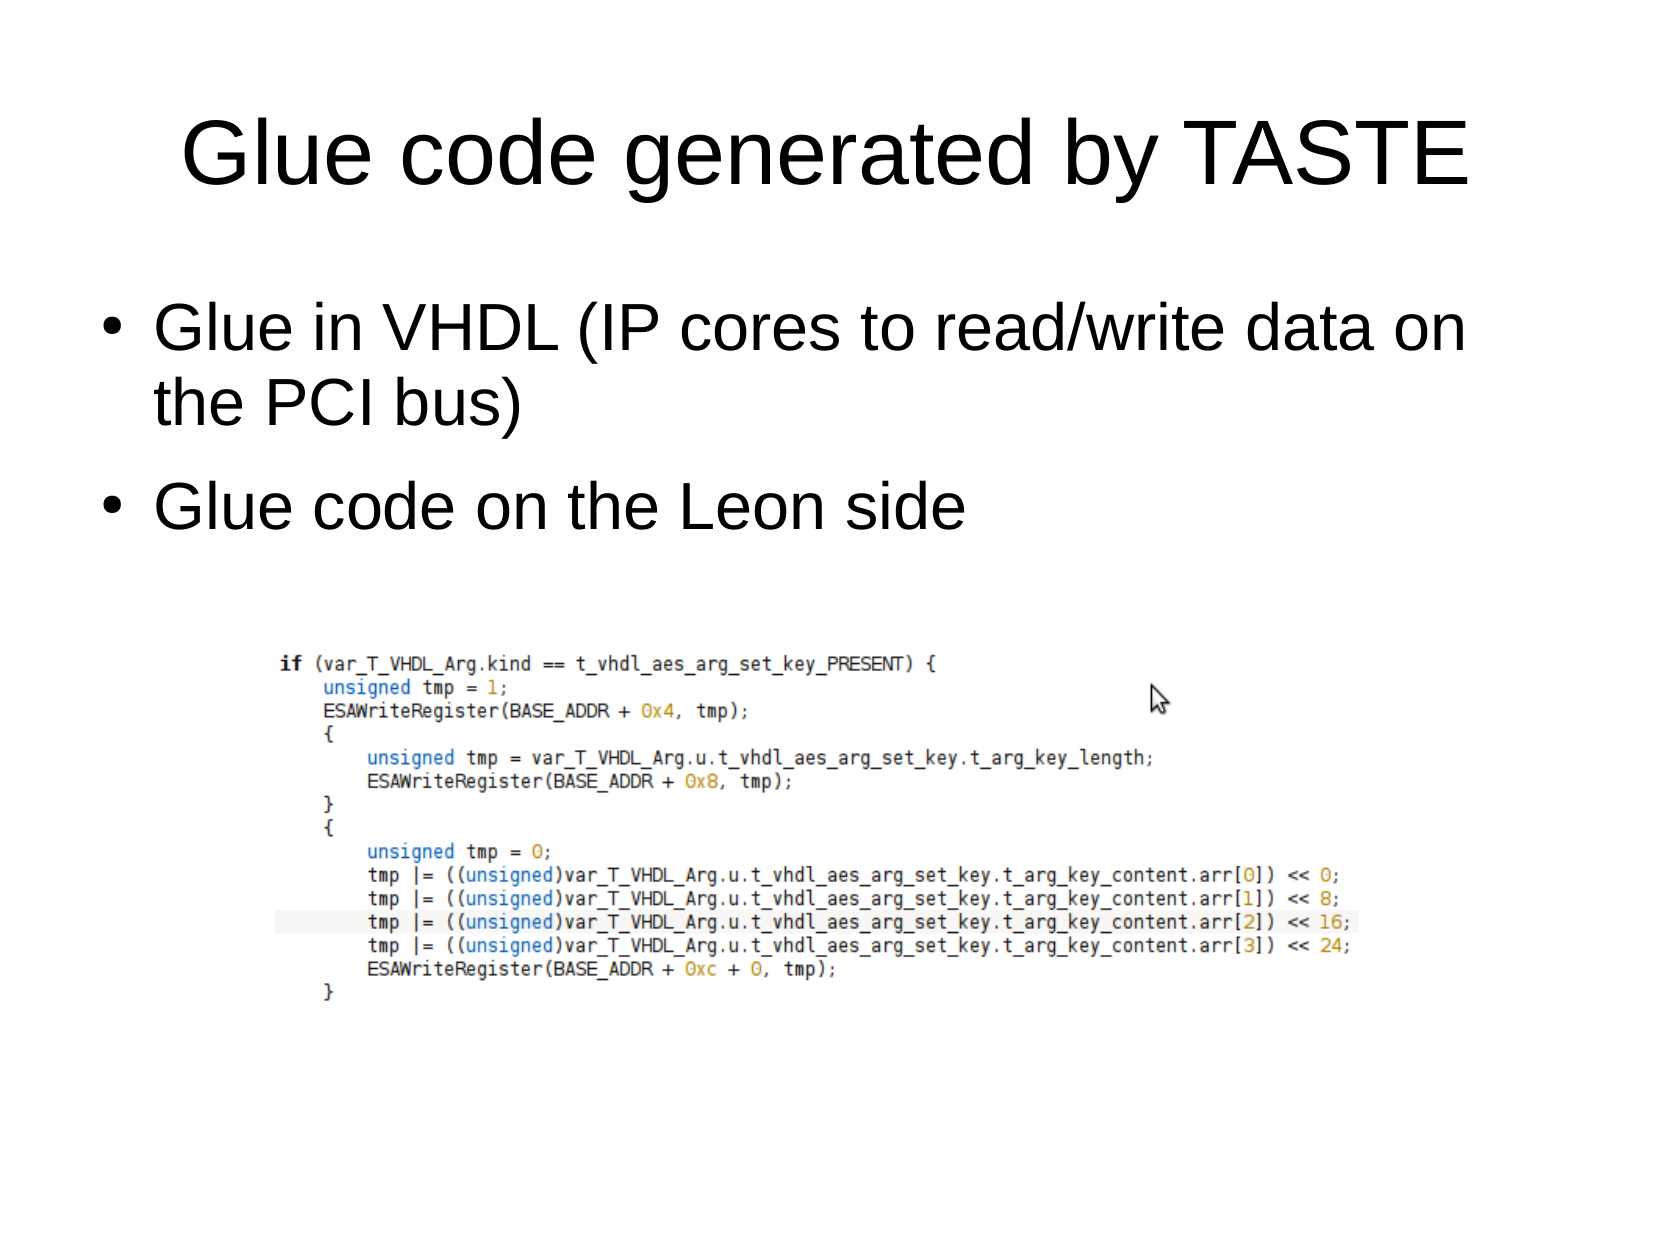

# Glue code generated by TASTE
Glue in VHDL (IP cores to read/write data on the PCI bus)
Glue code on the Leon side